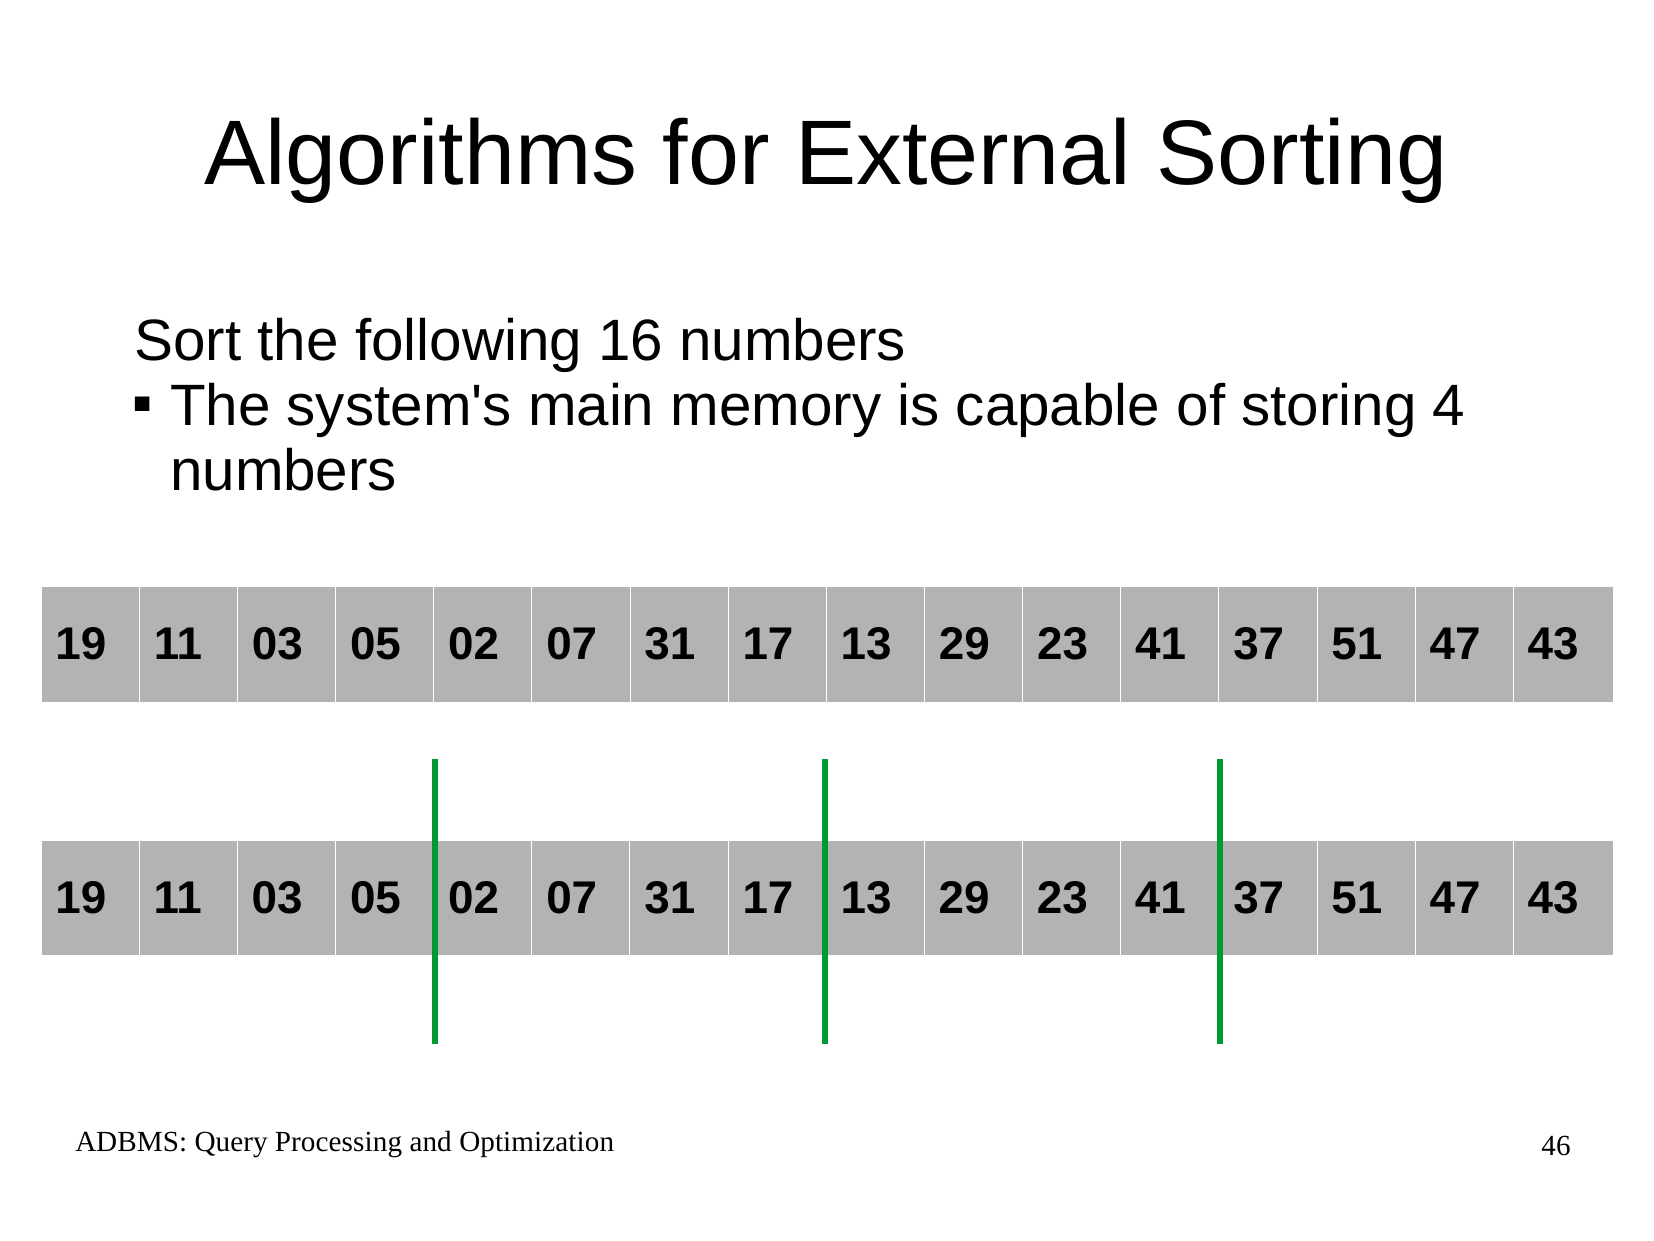

# Algorithms for External Sorting
Sort the following 16 numbers
The system's main memory is capable of storing 4 numbers
| 19 | 11 | 03 | 05 | 02 | 07 | 31 | 17 | 13 | 29 | 23 | 41 | 37 | 51 | 47 | 43 |
| --- | --- | --- | --- | --- | --- | --- | --- | --- | --- | --- | --- | --- | --- | --- | --- |
| 19 | 11 | 03 | 05 | 02 | 07 | 31 | 17 | 13 | 29 | 23 | 41 | 37 | 51 | 47 | 43 |
| --- | --- | --- | --- | --- | --- | --- | --- | --- | --- | --- | --- | --- | --- | --- | --- |